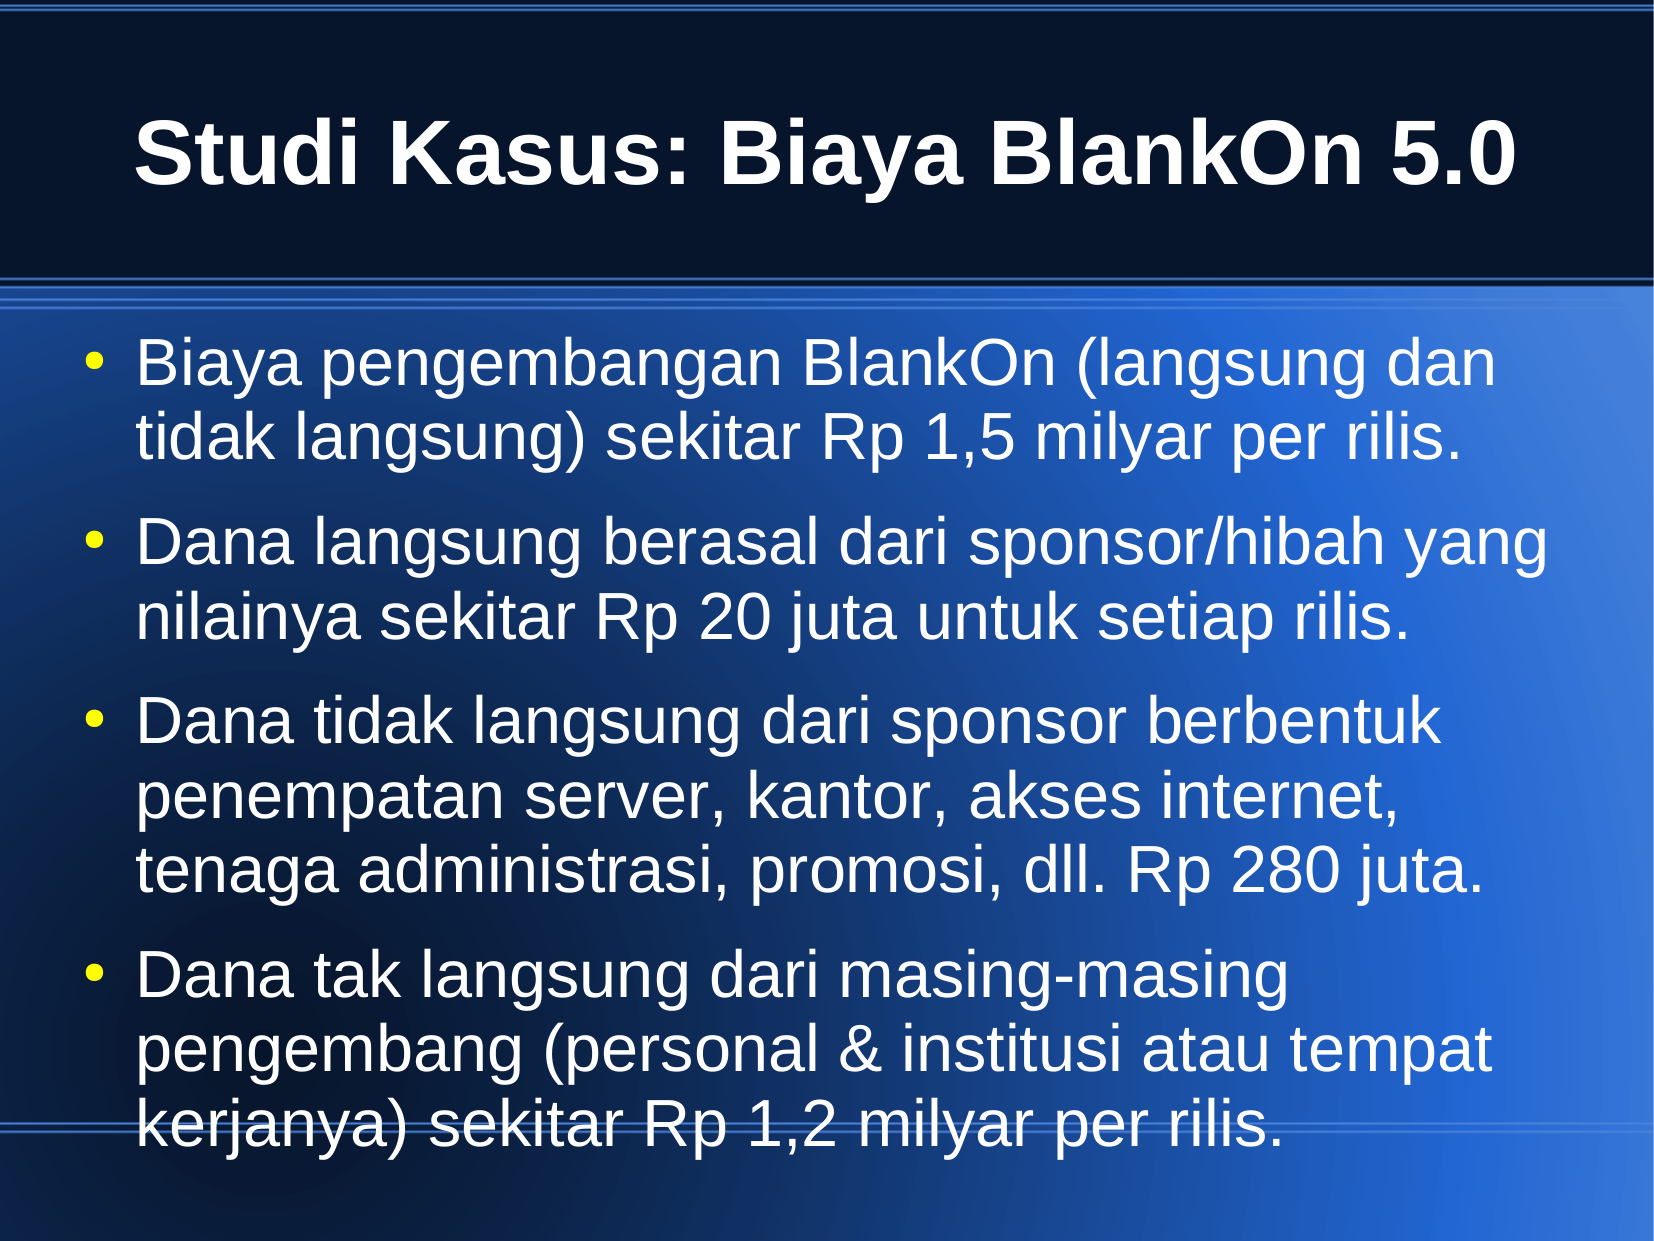

# Studi Kasus: Biaya BlankOn 5.0
Biaya pengembangan BlankOn (langsung dan tidak langsung) sekitar Rp 1,5 milyar per rilis.
Dana langsung berasal dari sponsor/hibah yang nilainya sekitar Rp 20 juta untuk setiap rilis.
Dana tidak langsung dari sponsor berbentuk penempatan server, kantor, akses internet, tenaga administrasi, promosi, dll. Rp 280 juta.
Dana tak langsung dari masing-masing pengembang (personal & institusi atau tempat kerjanya) sekitar Rp 1,2 milyar per rilis.